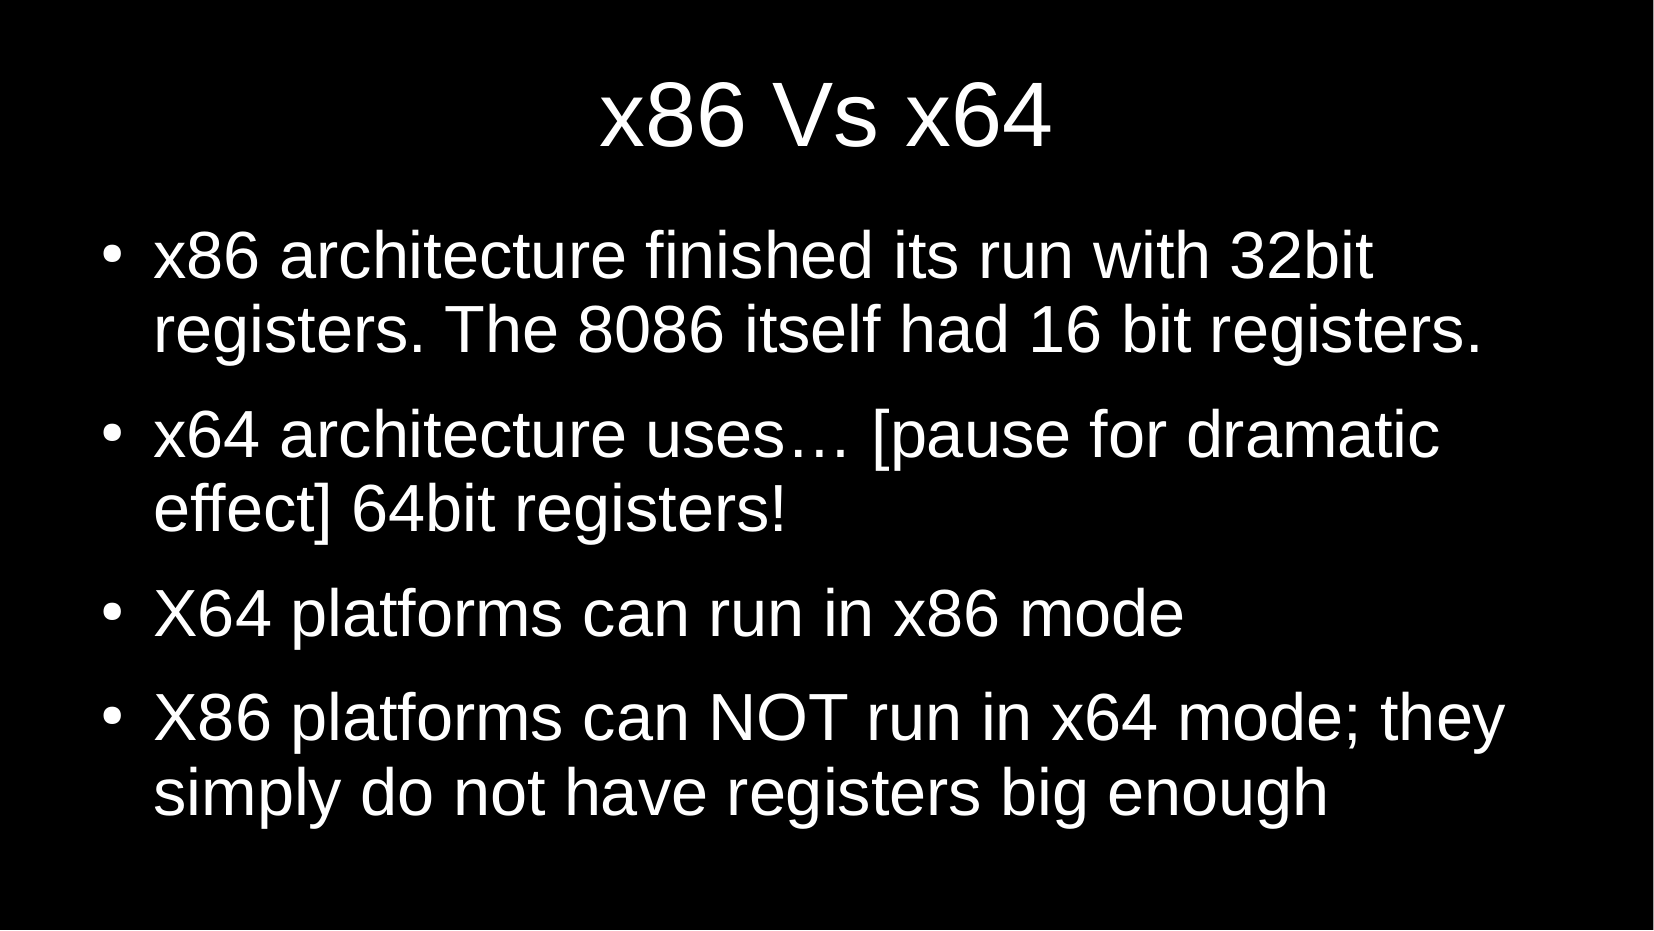

# x86 Vs x64
x86 architecture finished its run with 32bit registers. The 8086 itself had 16 bit registers.
x64 architecture uses… [pause for dramatic effect] 64bit registers!
X64 platforms can run in x86 mode
X86 platforms can NOT run in x64 mode; they simply do not have registers big enough